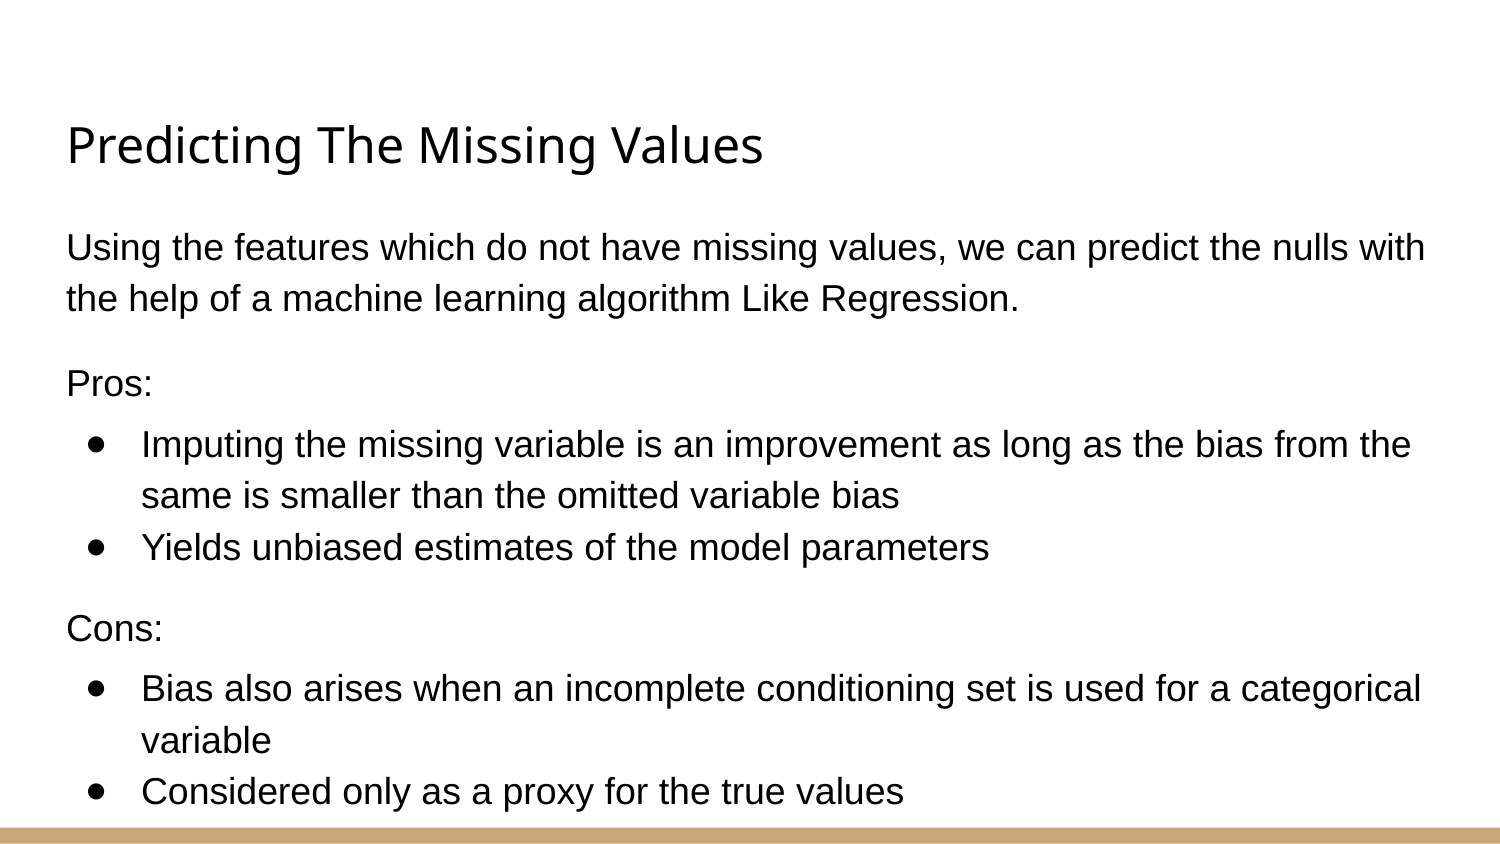

# Predicting The Missing Values
Using the features which do not have missing values, we can predict the nulls with the help of a machine learning algorithm Like Regression.
Pros:
Imputing the missing variable is an improvement as long as the bias from the same is smaller than the omitted variable bias
Yields unbiased estimates of the model parameters
Cons:
Bias also arises when an incomplete conditioning set is used for a categorical variable
Considered only as a proxy for the true values